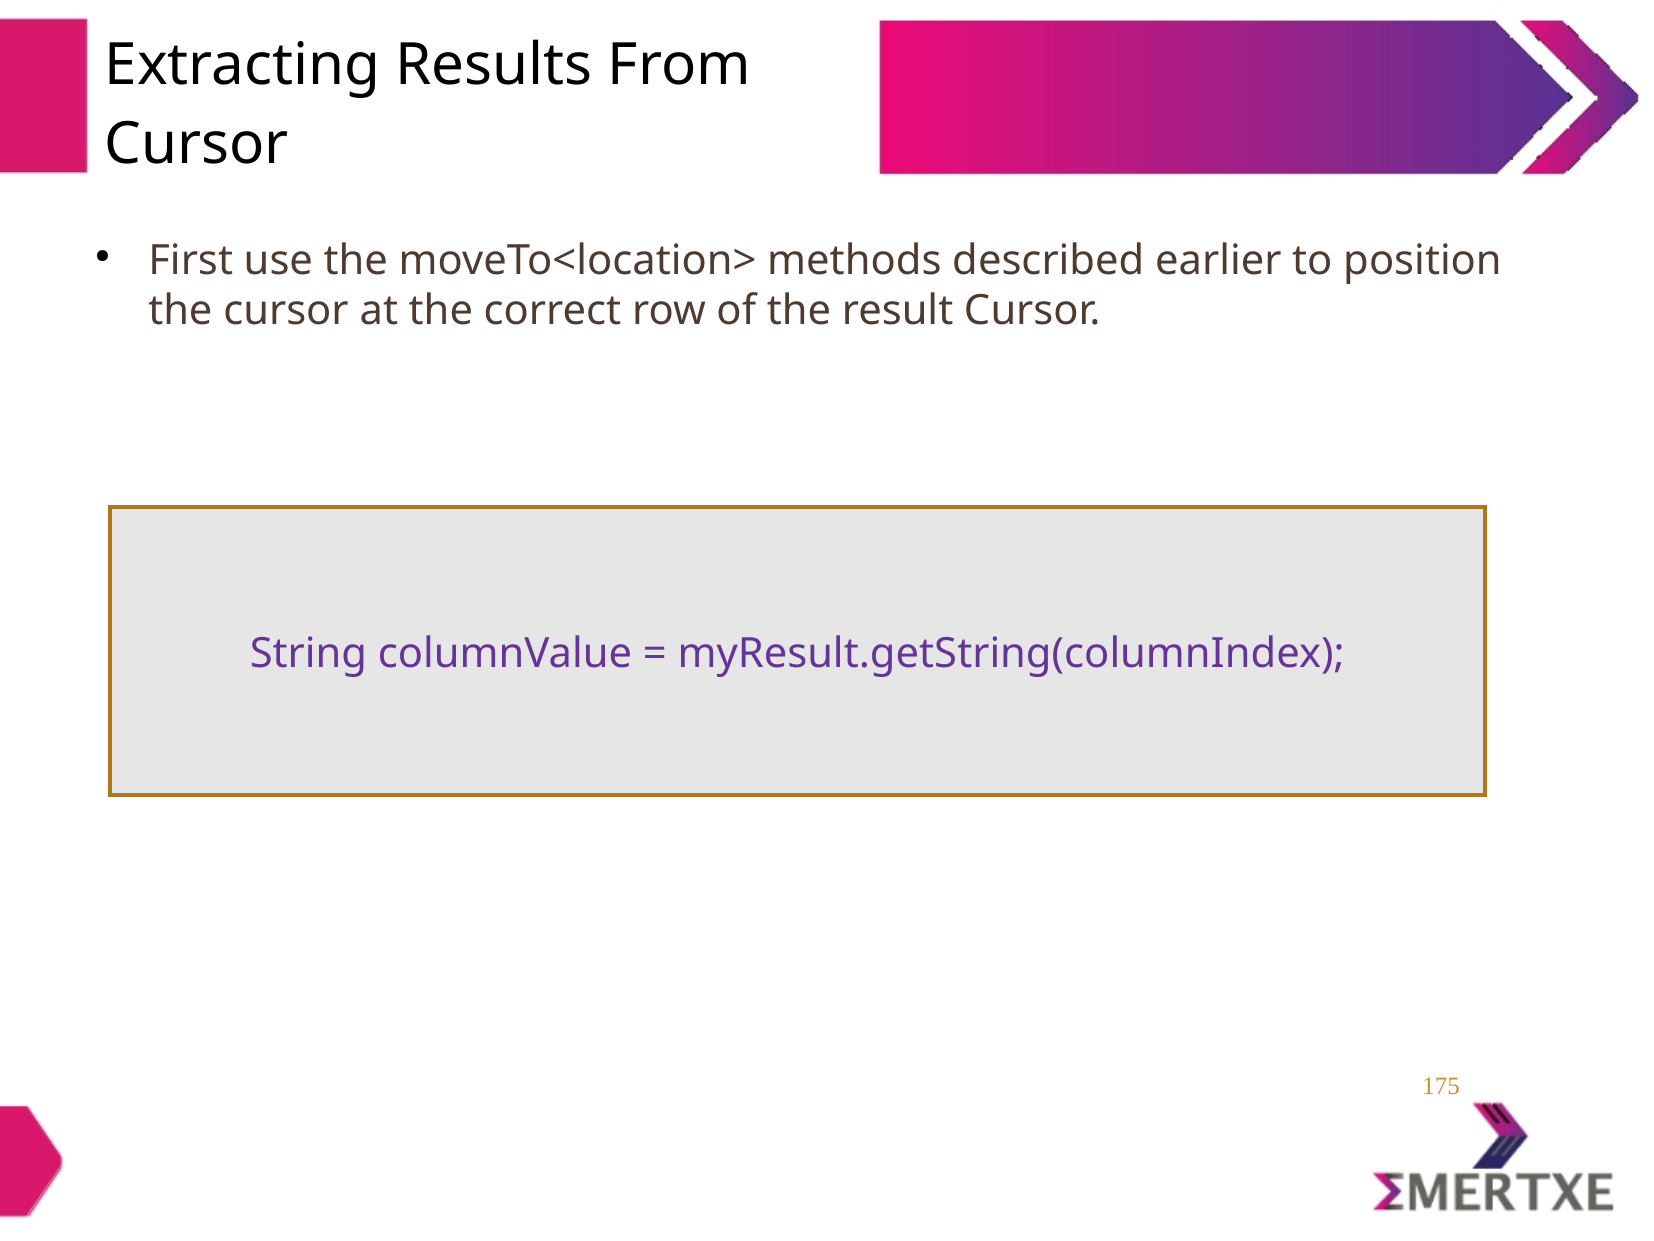

Extracting Results From Cursor
# First use the moveTo<location> methods described earlier to position the cursor at the correct row of the result Cursor.
String columnValue = myResult.getString(columnIndex);